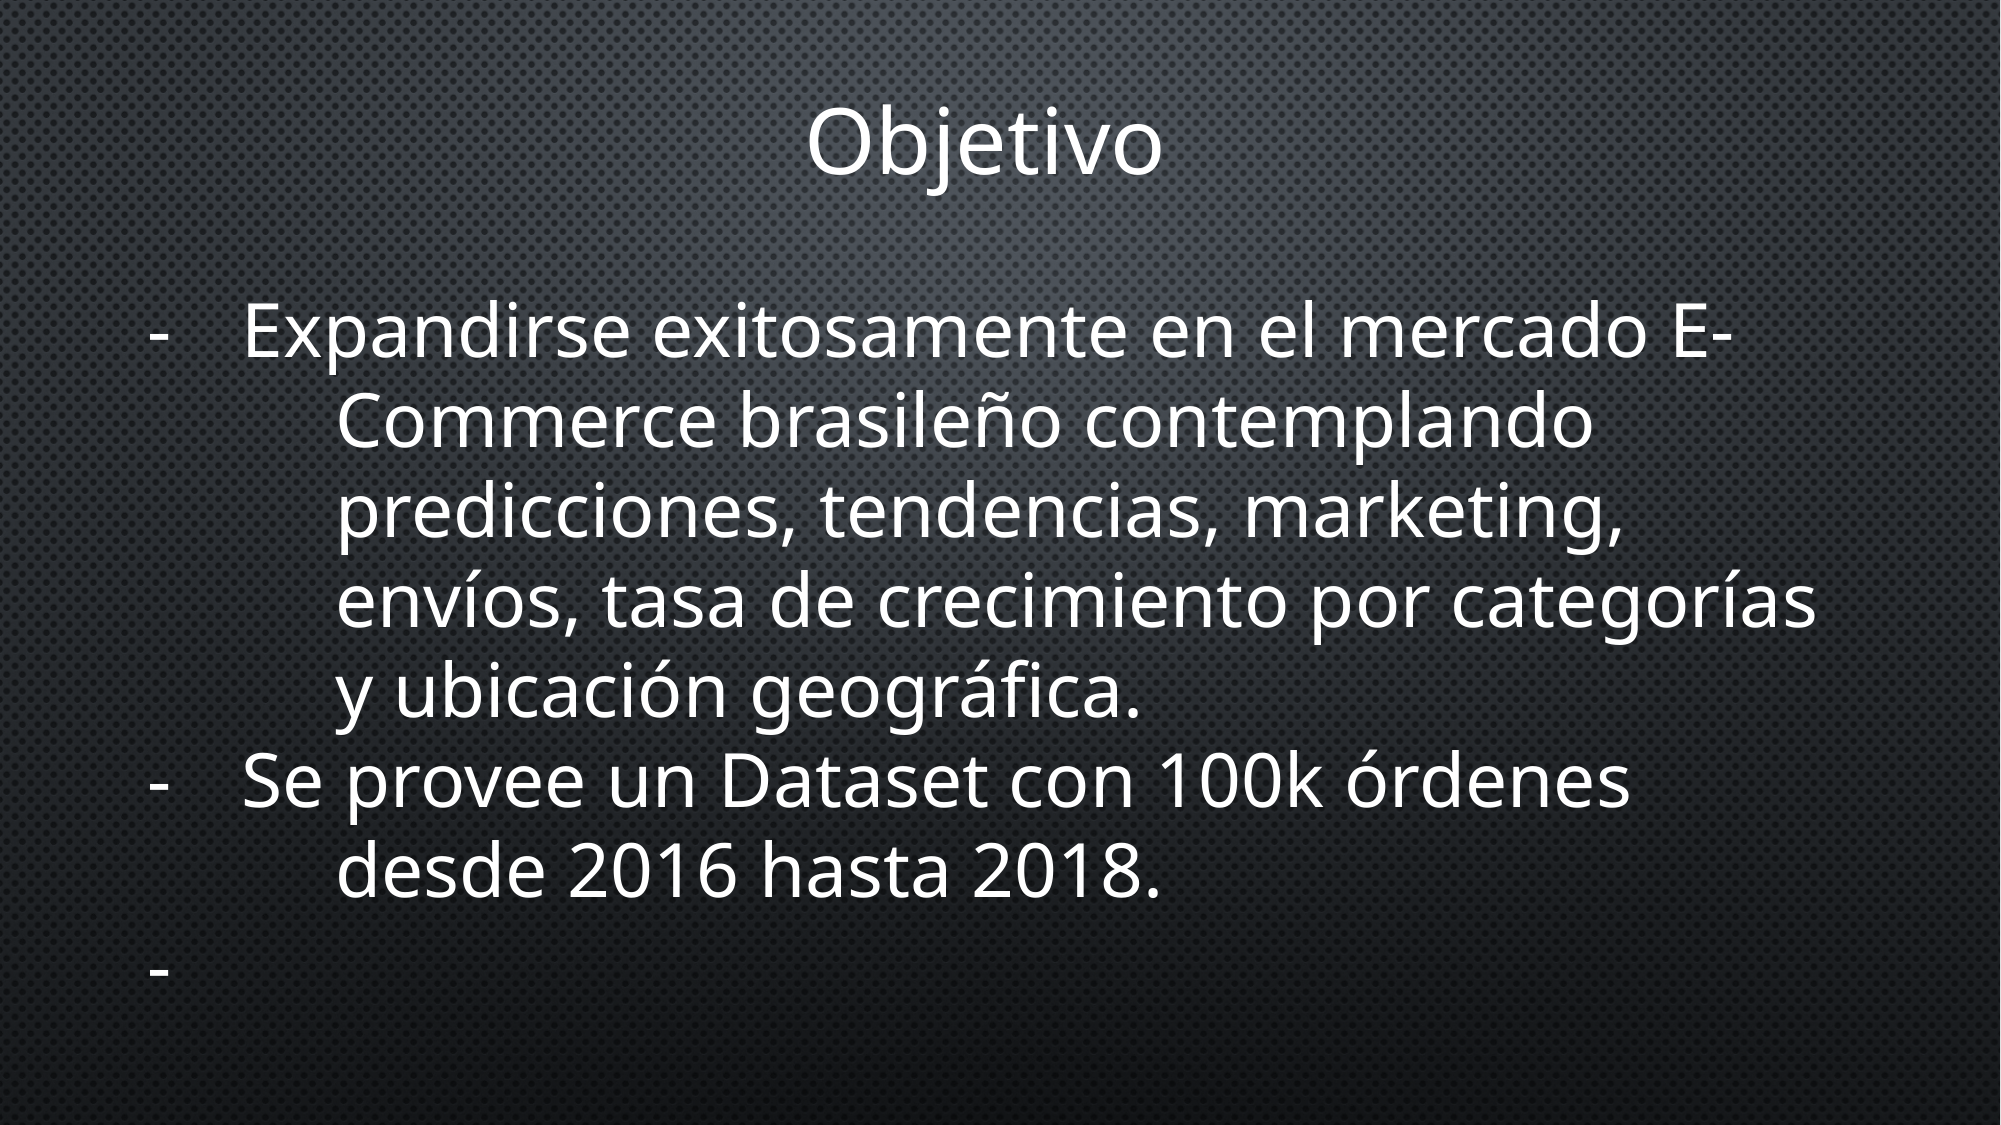

Objetivo
Expandirse exitosamente en el mercado E-Commerce brasileño contemplando predicciones, tendencias, marketing, envíos, tasa de crecimiento por categorías y ubicación geográfica.
Se provee un Dataset con 100k órdenes desde 2016 hasta 2018.